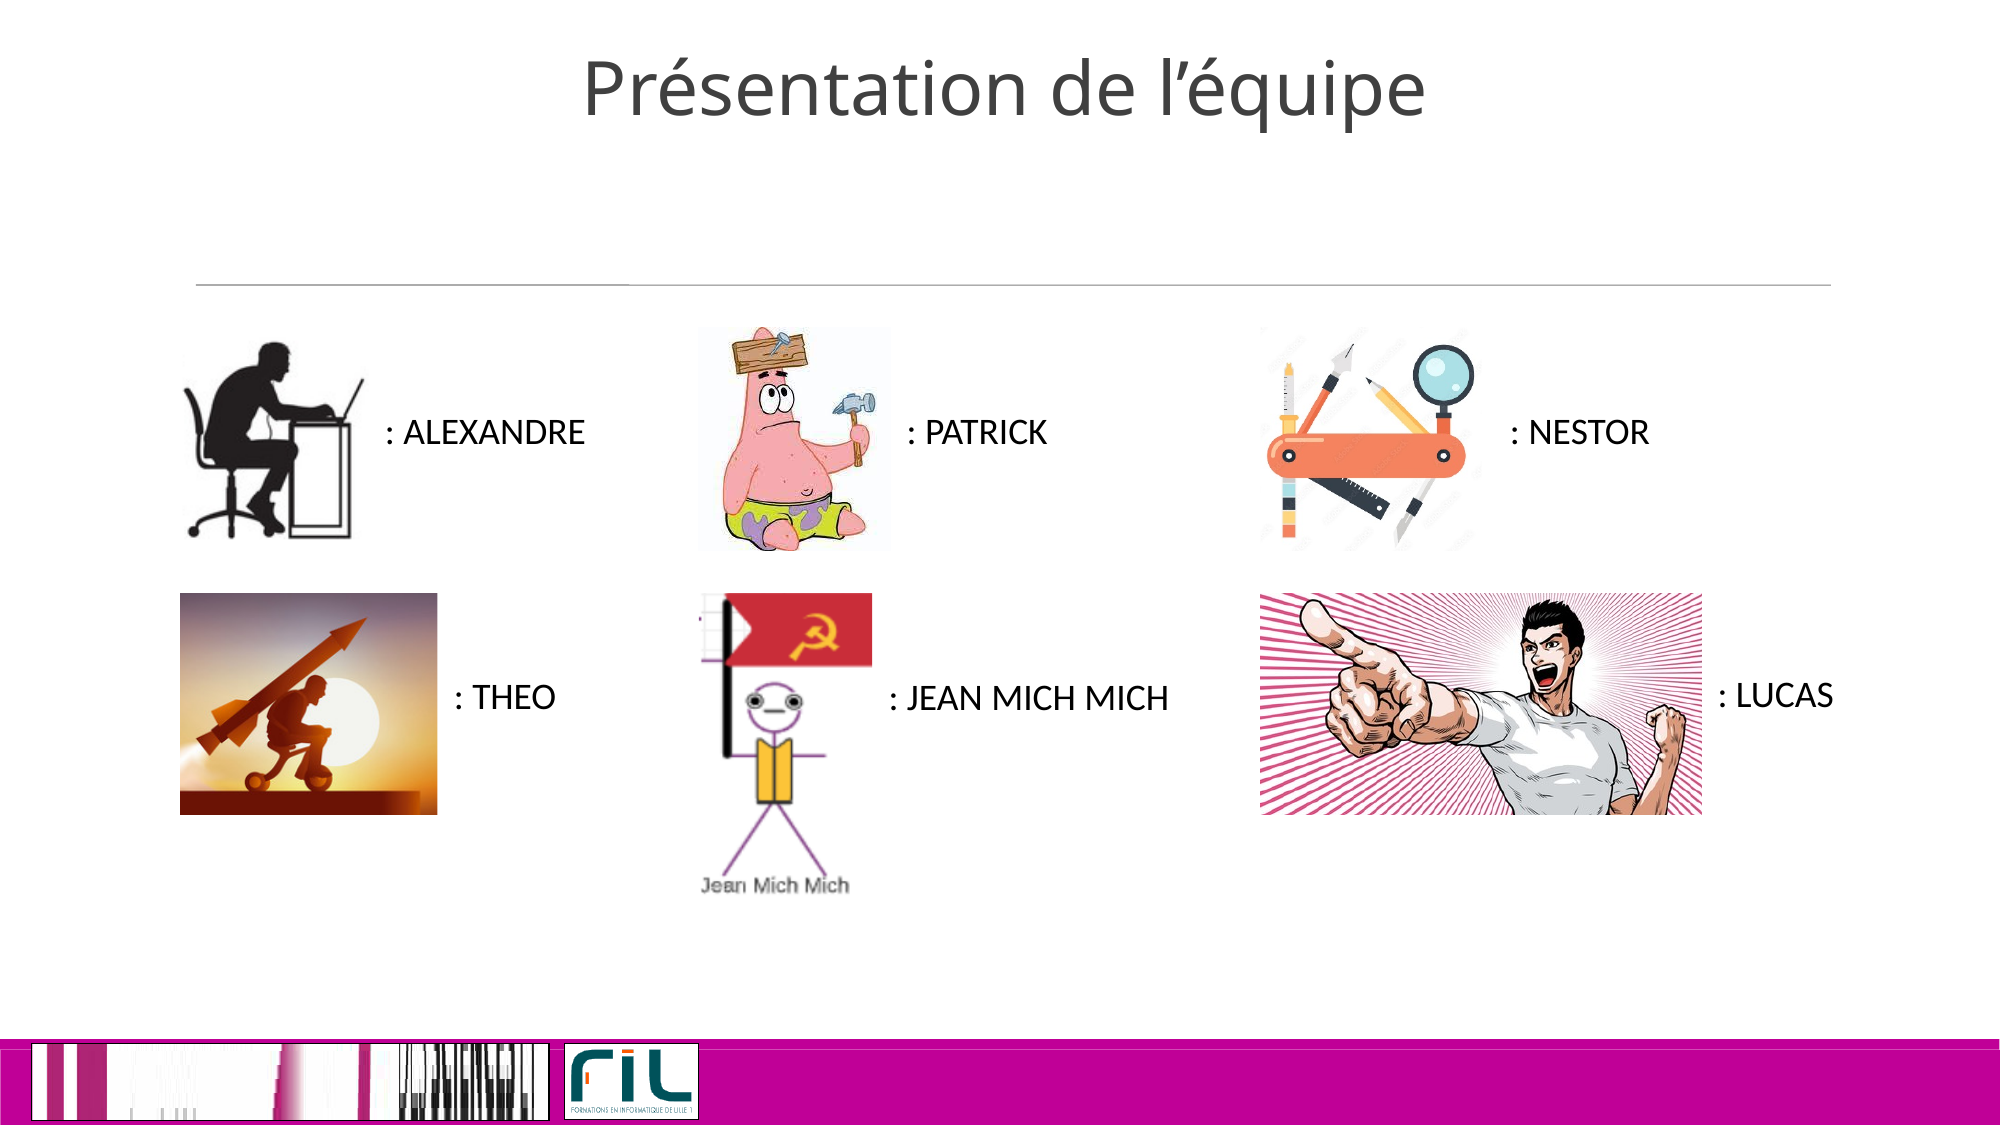

# Présentation de l’équipe
: ALEXANDRE
: PATRICK
: NESTOR
: LUCAS
: THEO
: JEAN MICH MICH